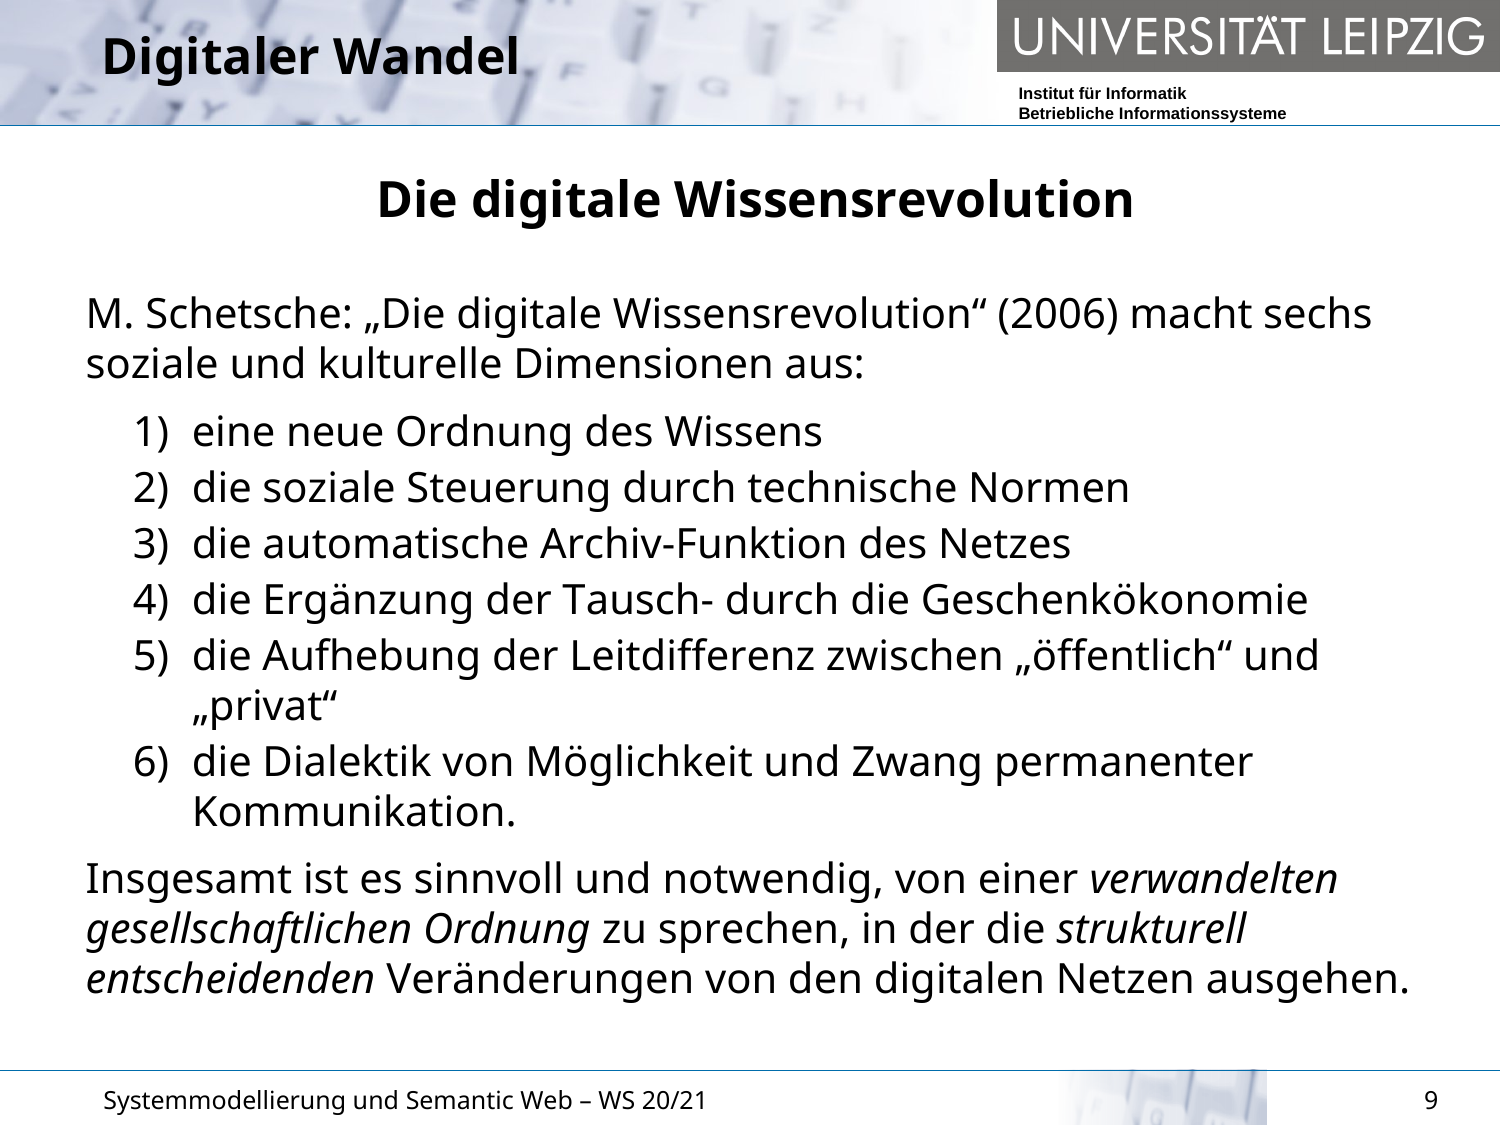

Digitaler Wandel
Die digitale Wissensrevolution
M. Schetsche: „Die digitale Wissensrevolution“ (2006) macht sechs soziale und kulturelle Dimensionen aus:
eine neue Ordnung des Wissens
die soziale Steuerung durch technische Normen
die automatische Archiv-Funktion des Netzes
die Ergänzung der Tausch- durch die Geschenkökonomie
die Aufhebung der Leitdifferenz zwischen „öffentlich“ und „privat“
die Dialektik von Möglichkeit und Zwang permanenter Kommunikation.
Insgesamt ist es sinnvoll und notwendig, von einer verwandelten gesellschaftlichen Ordnung zu sprechen, in der die strukturell entscheidenden Veränderungen von den digitalen Netzen ausgehen.
Systemmodellierung und Semantic Web – WS 20/21
9